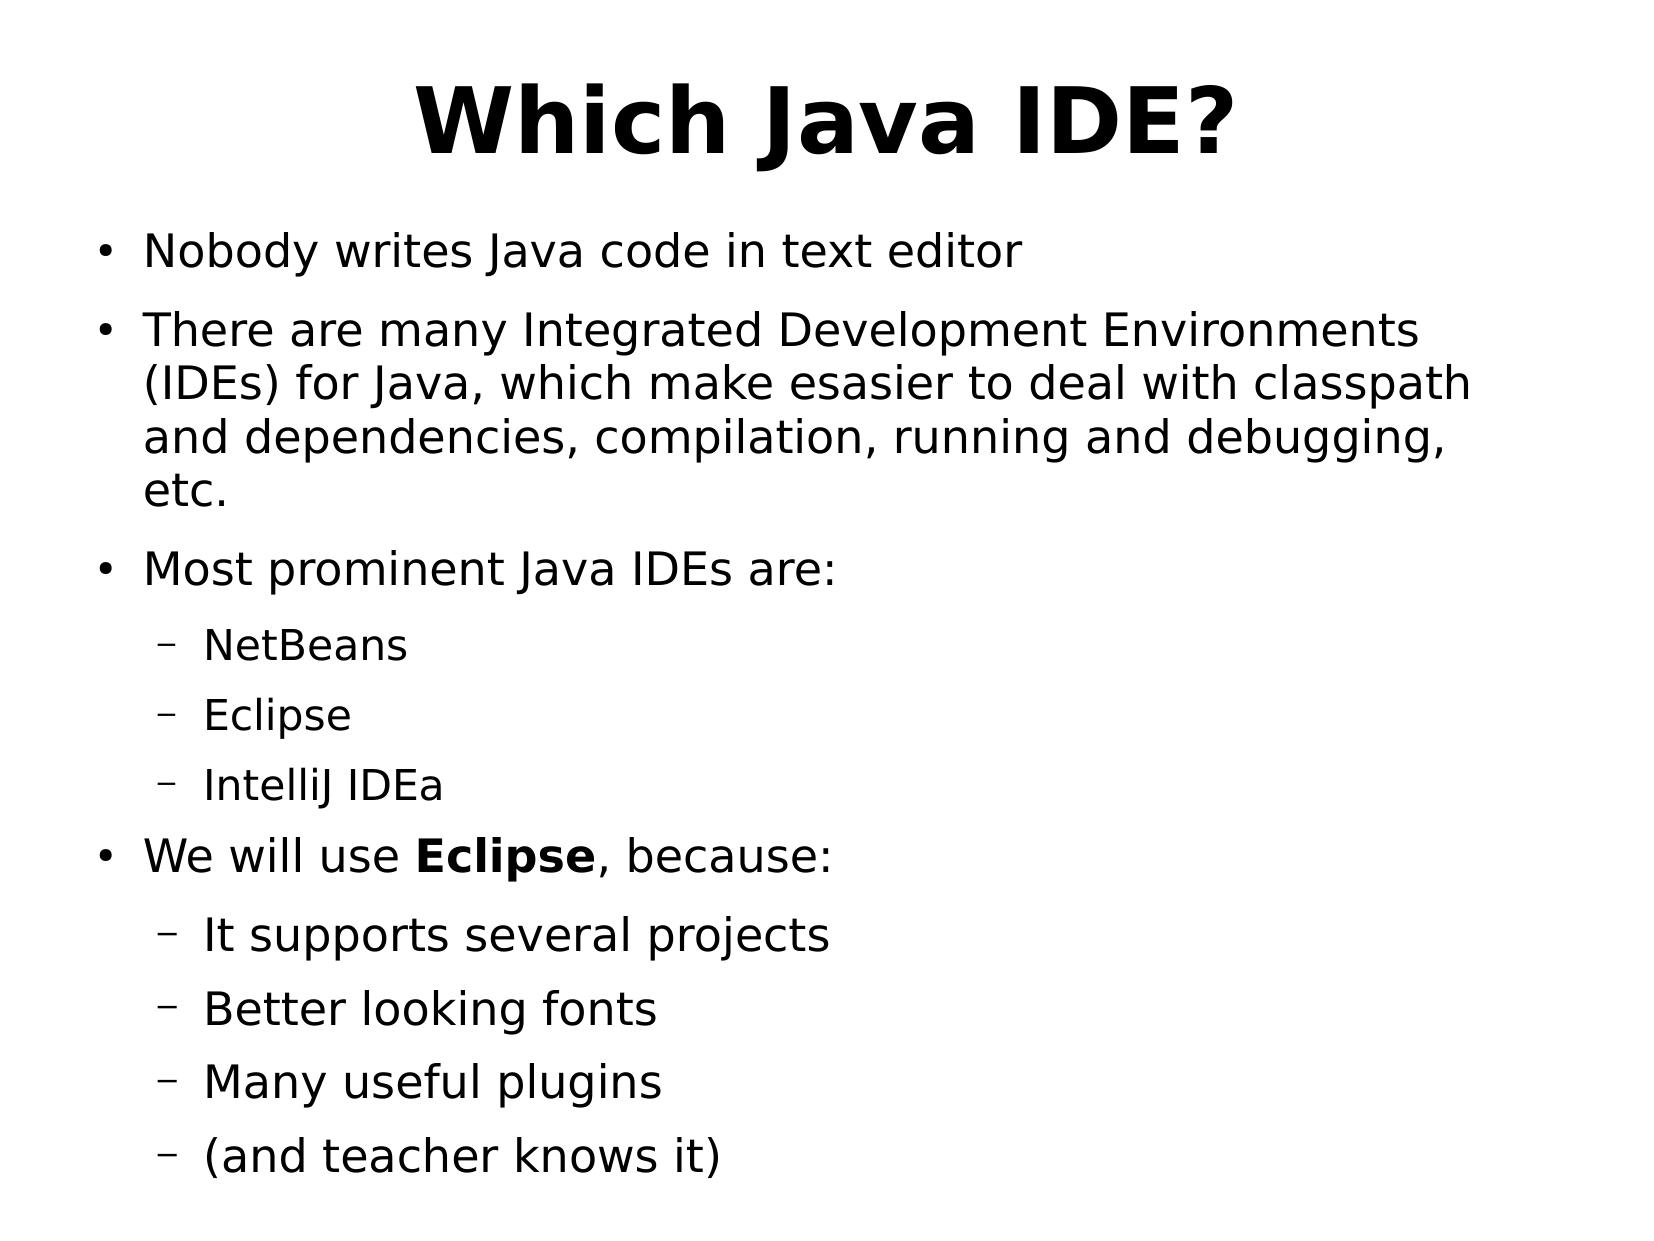

# Which Java IDE?
Nobody writes Java code in text editor
There are many Integrated Development Environments (IDEs) for Java, which make esasier to deal with classpath and dependencies, compilation, running and debugging, etc.
Most prominent Java IDEs are:
NetBeans
Eclipse
IntelliJ IDEa
We will use Eclipse, because:
It supports several projects
Better looking fonts
Many useful plugins
(and teacher knows it)